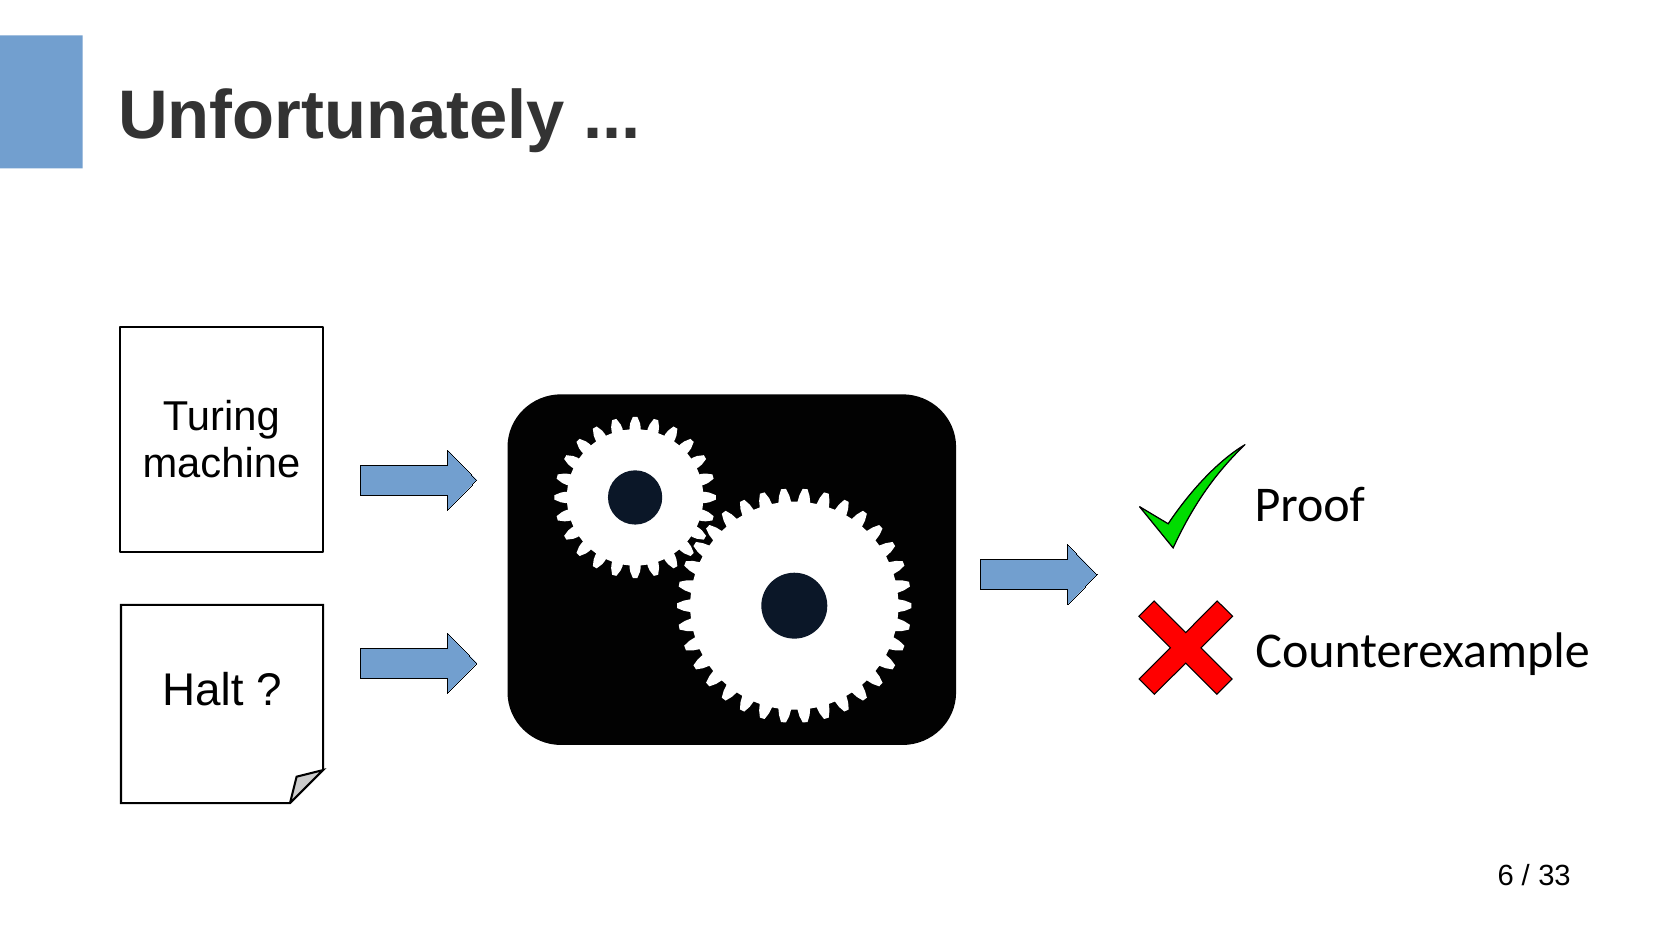

# Unfortunately ...
Turing
machine
Proof
Halt ?
Counterexample
6